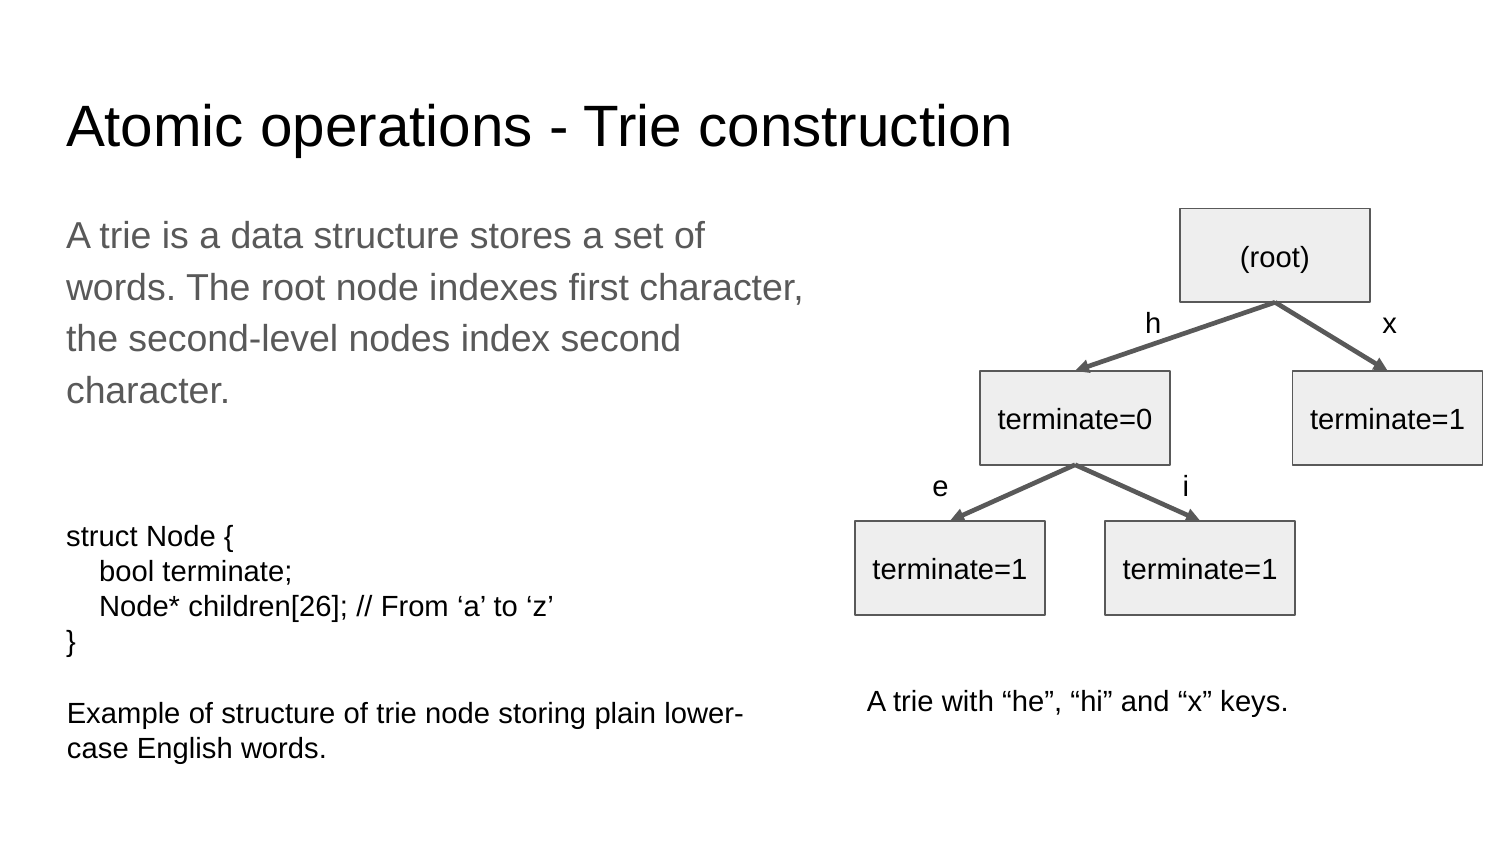

# Atomic operations - Trie construction
A trie is a data structure stores a set of words. The root node indexes first character, the second-level nodes index second character.
(root)
h
x
terminate=0
terminate=1
e
i
terminate=1
terminate=1
struct Node {
 bool terminate;
 Node* children[26]; // From ‘a’ to ‘z’
}
A trie with “he”, “hi” and “x” keys.
Example of structure of trie node storing plain lower-case English words.